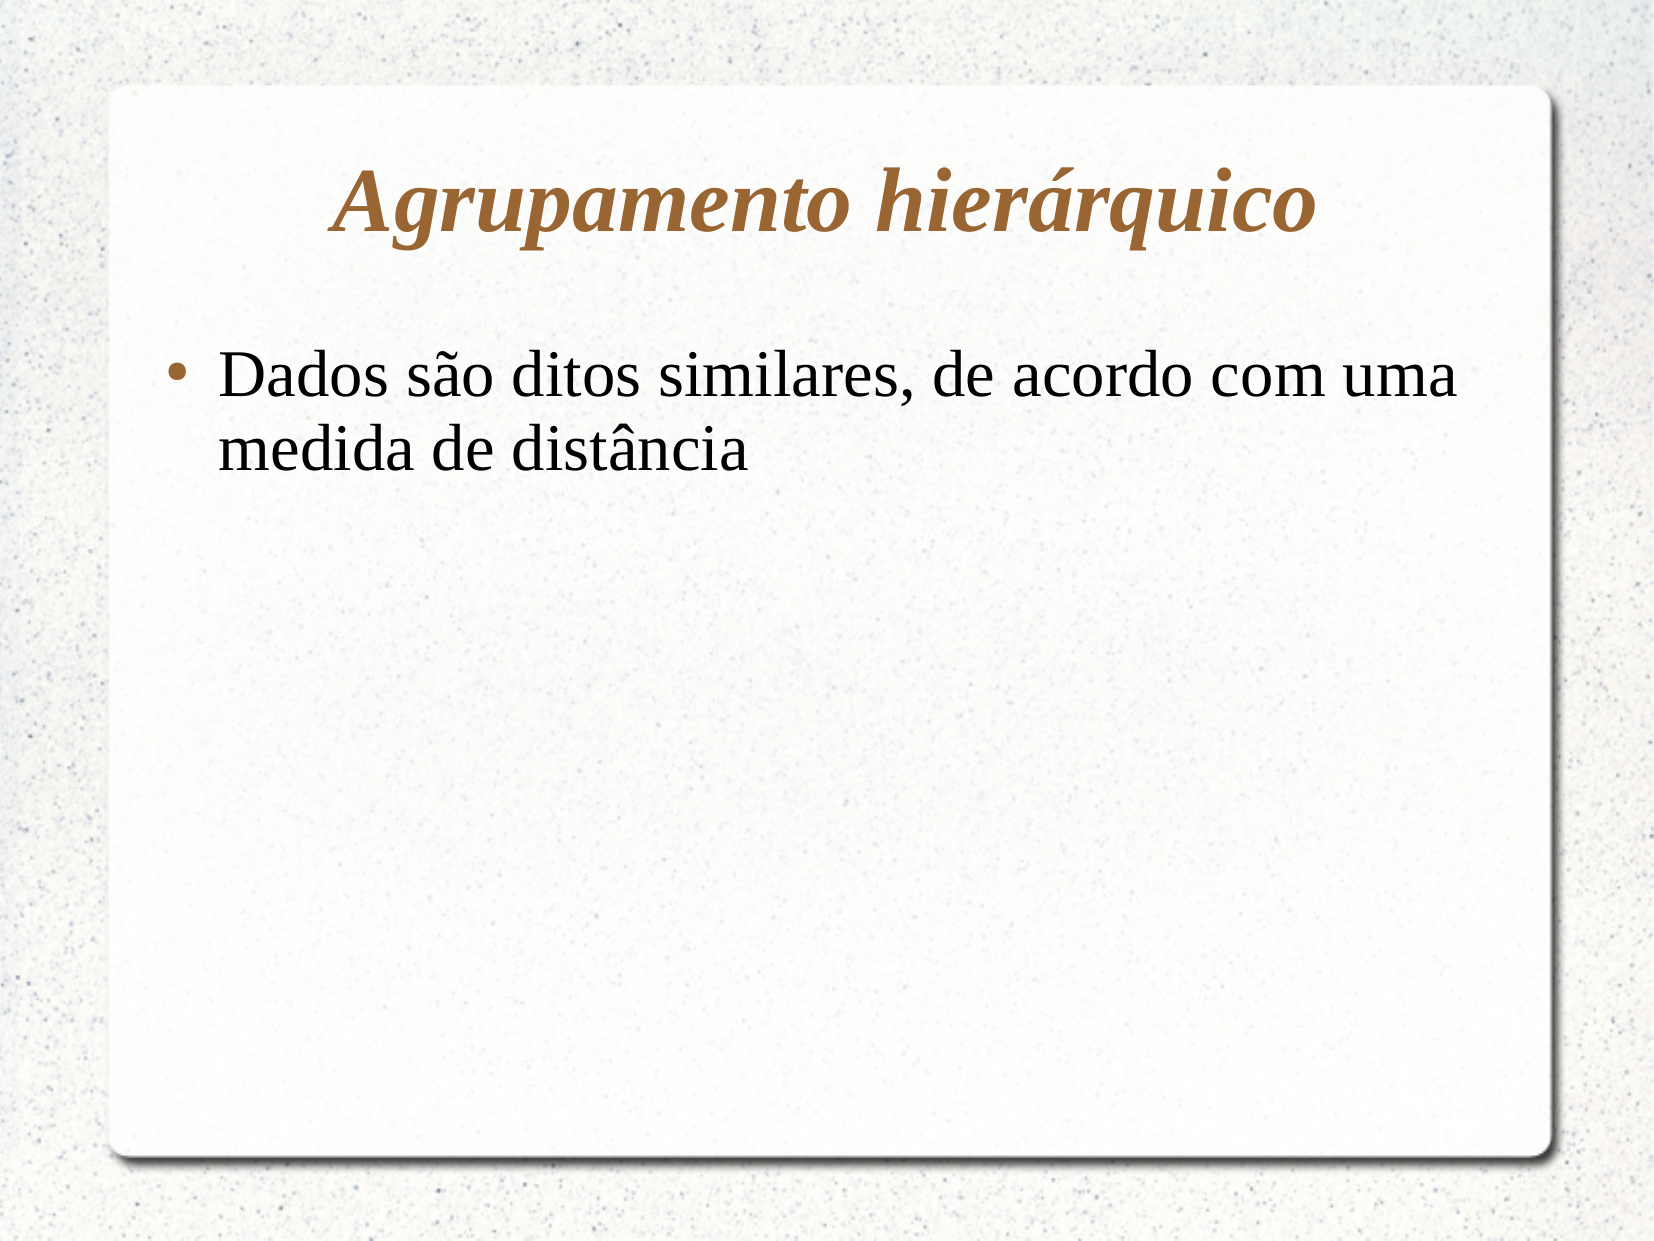

# Agrupamento hierárquico
Dados são ditos similares, de acordo com uma medida de distância